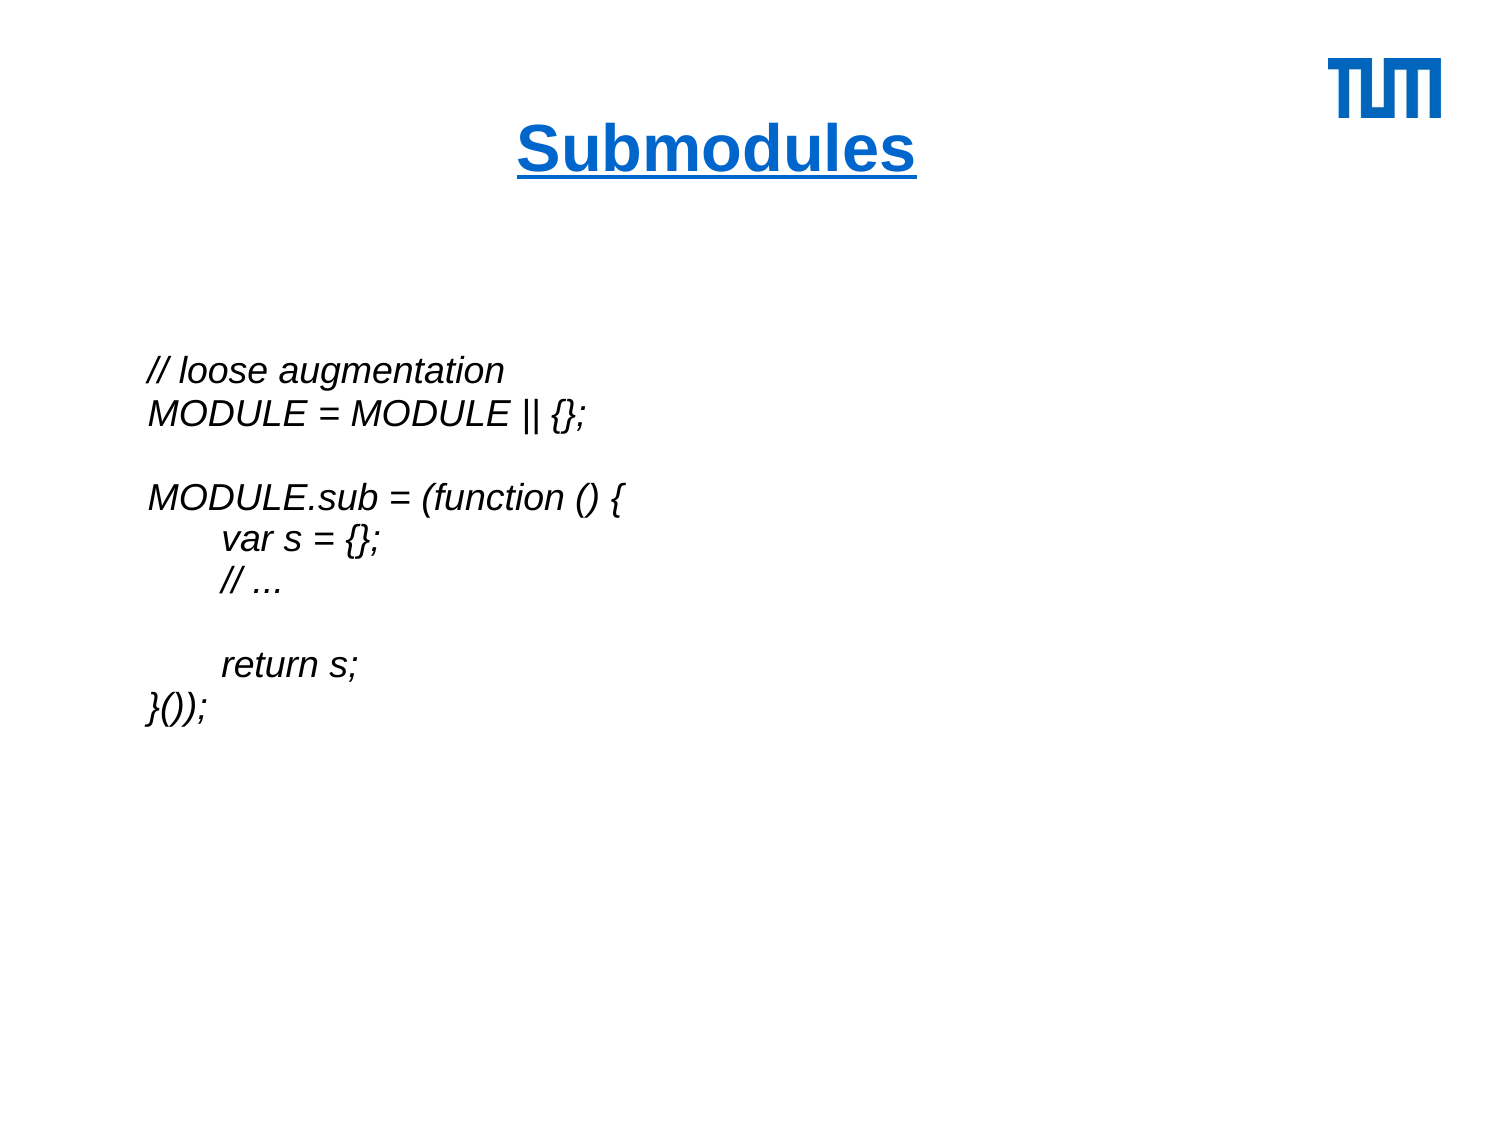

# Submodules
// loose augmentation
MODULE = MODULE || {};
MODULE.sub = (function () {
	var s = {};
	// ...
	return s;
}());